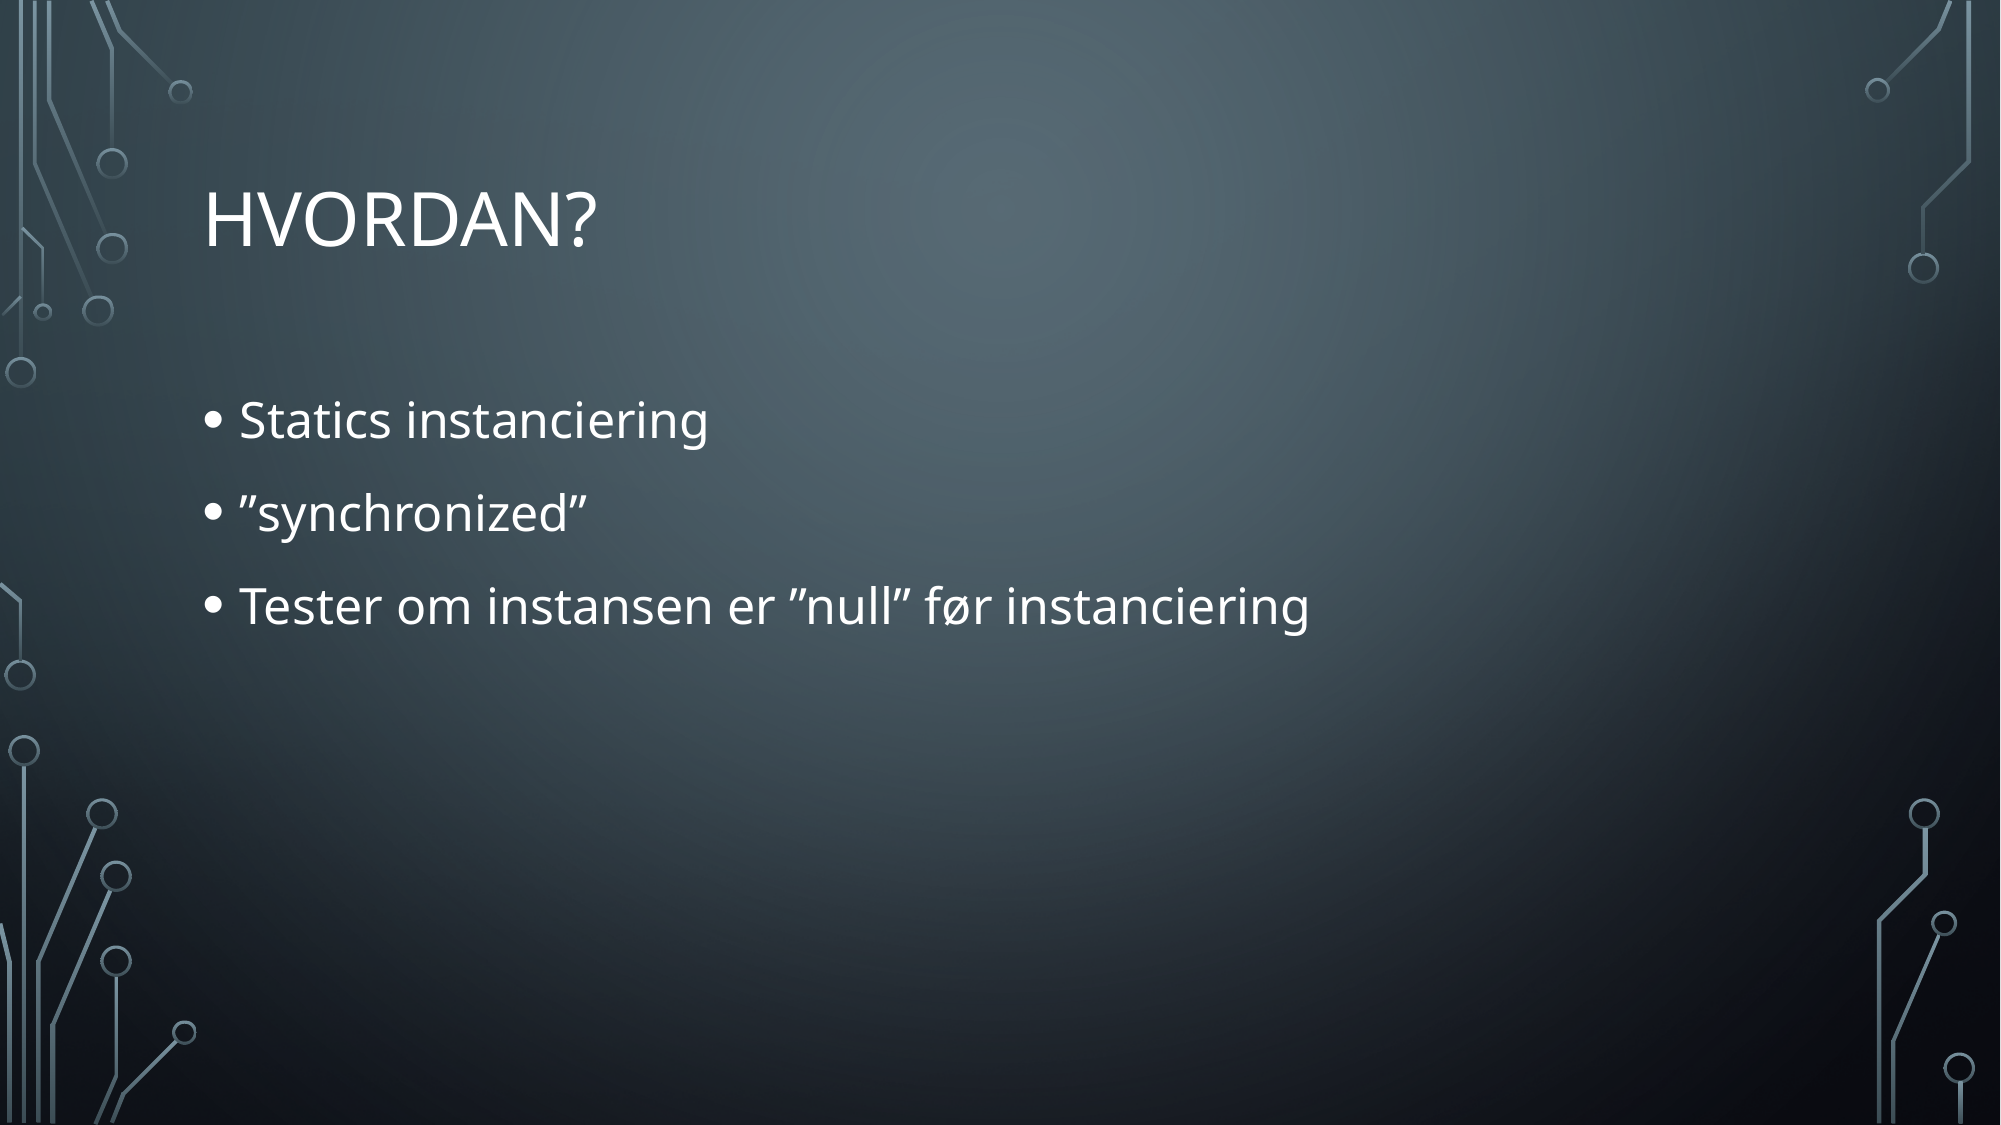

# Hvordan?
Statics instanciering
”synchronized”
Tester om instansen er ”null” før instanciering